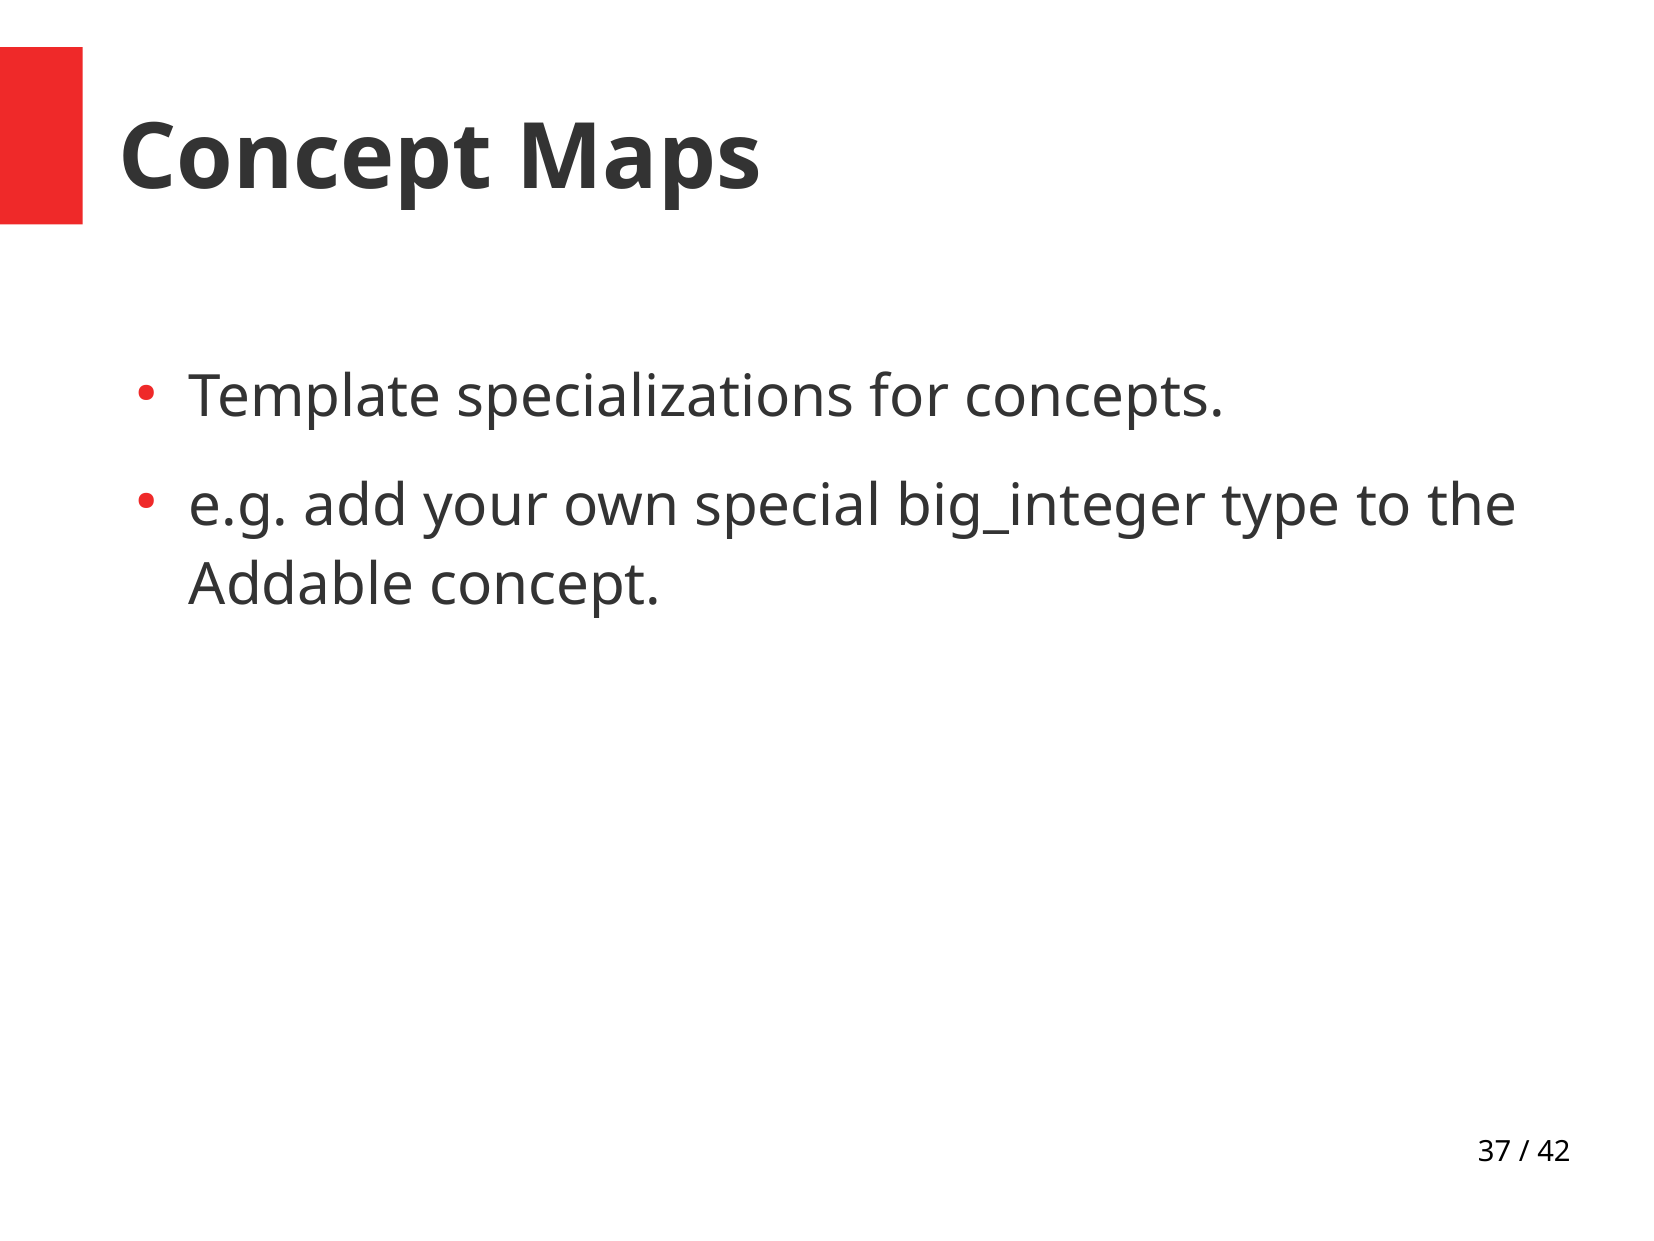

# Concept Maps
Template specializations for concepts.
e.g. add your own special big_integer type to the Addable concept.
37